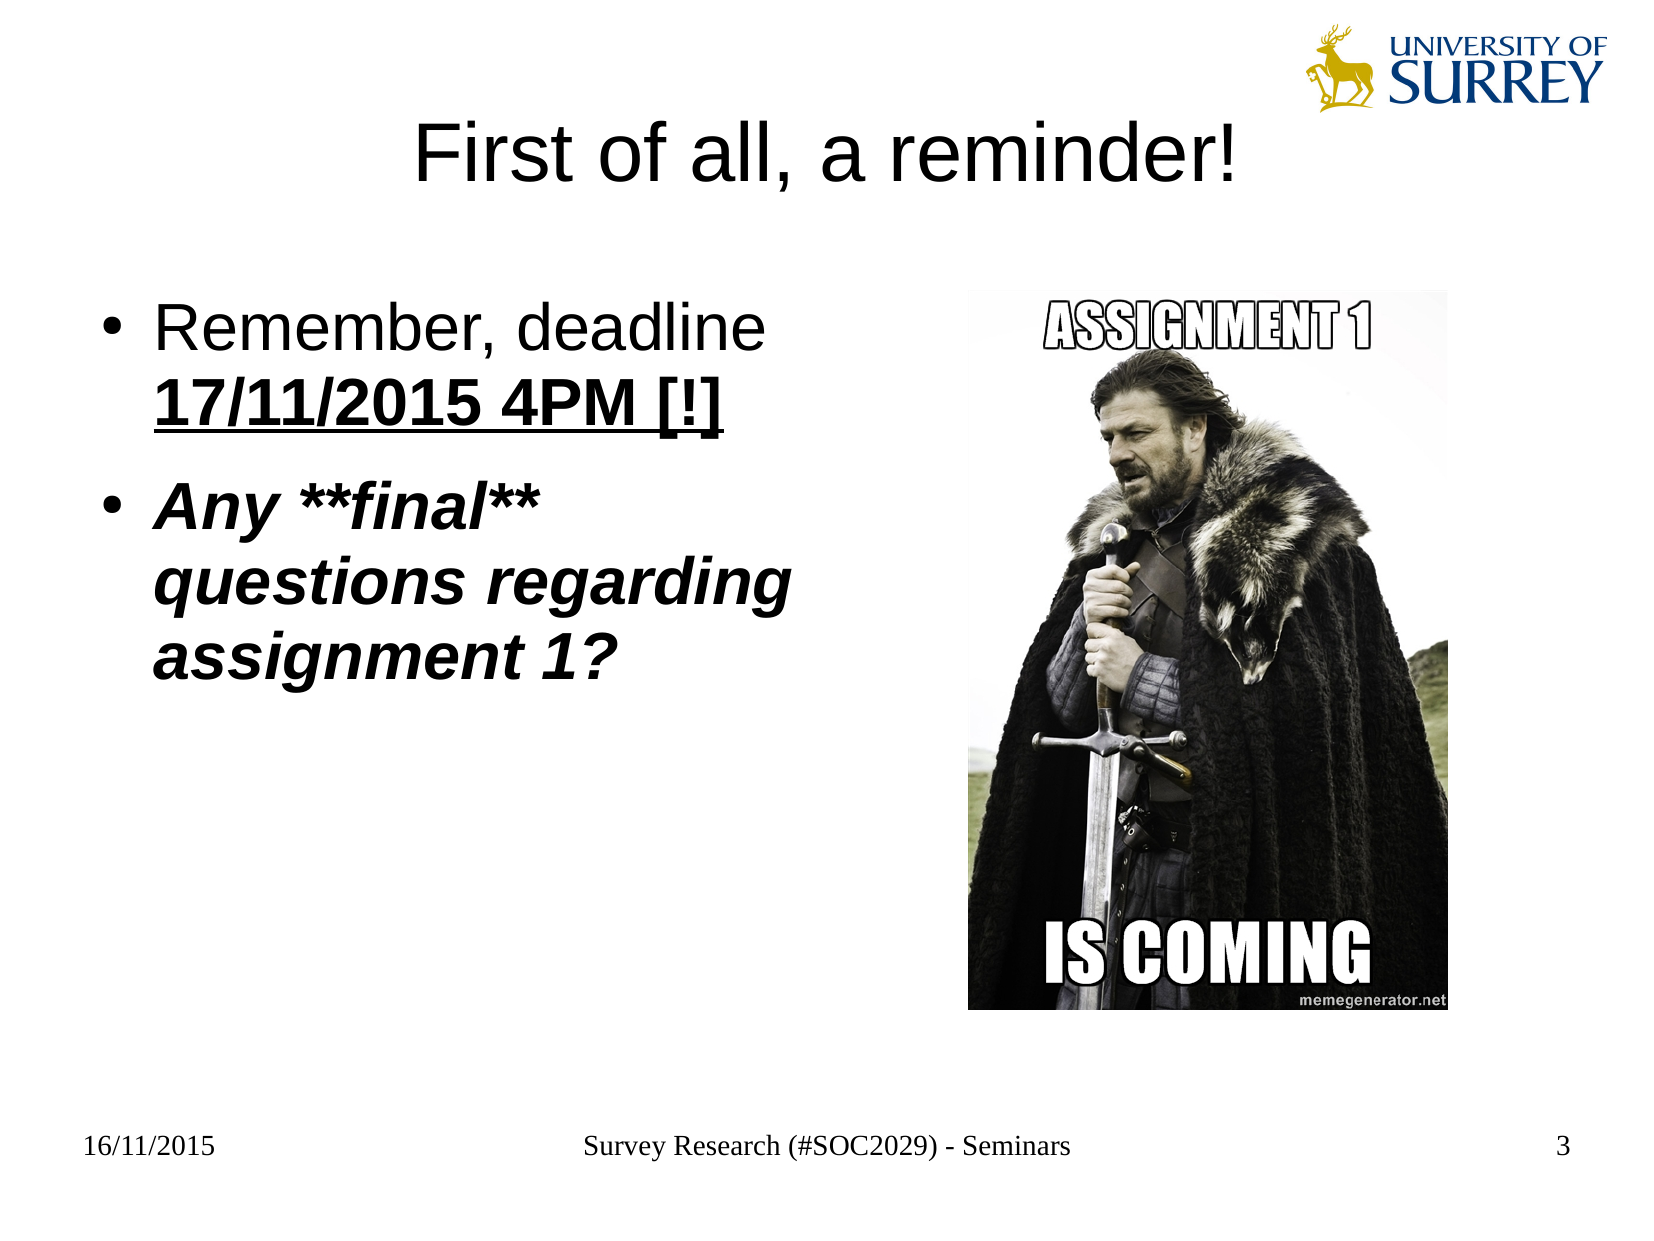

First of all, a reminder!
# Remember, deadline 17/11/2015 4PM [!]
Any **final** questions regarding assignment 1?
05/10/2015
3